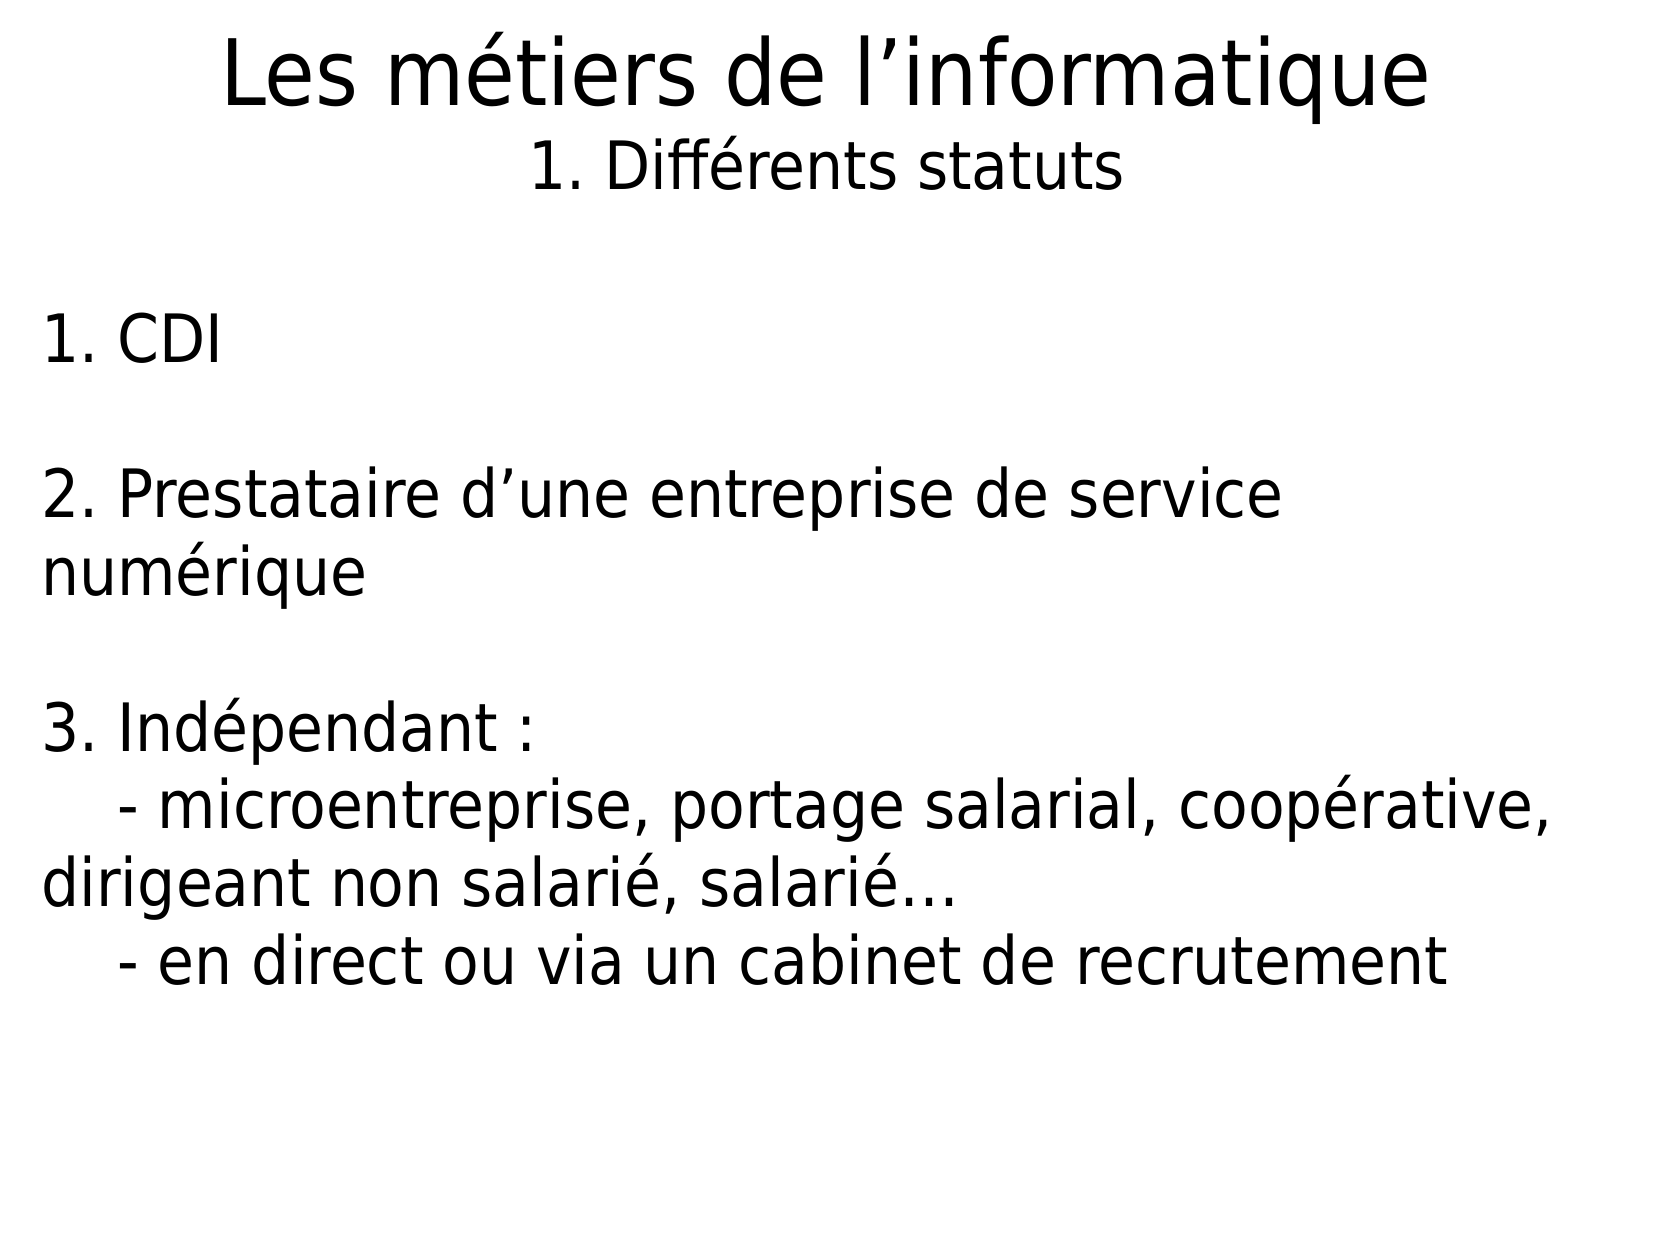

# Les métiers de l’informatique 1. Différents statuts
1. CDI
2. Prestataire d’une entreprise de service numérique
3. Indépendant :
 - microentreprise, portage salarial, coopérative, dirigeant non salarié, salarié…
 - en direct ou via un cabinet de recrutement